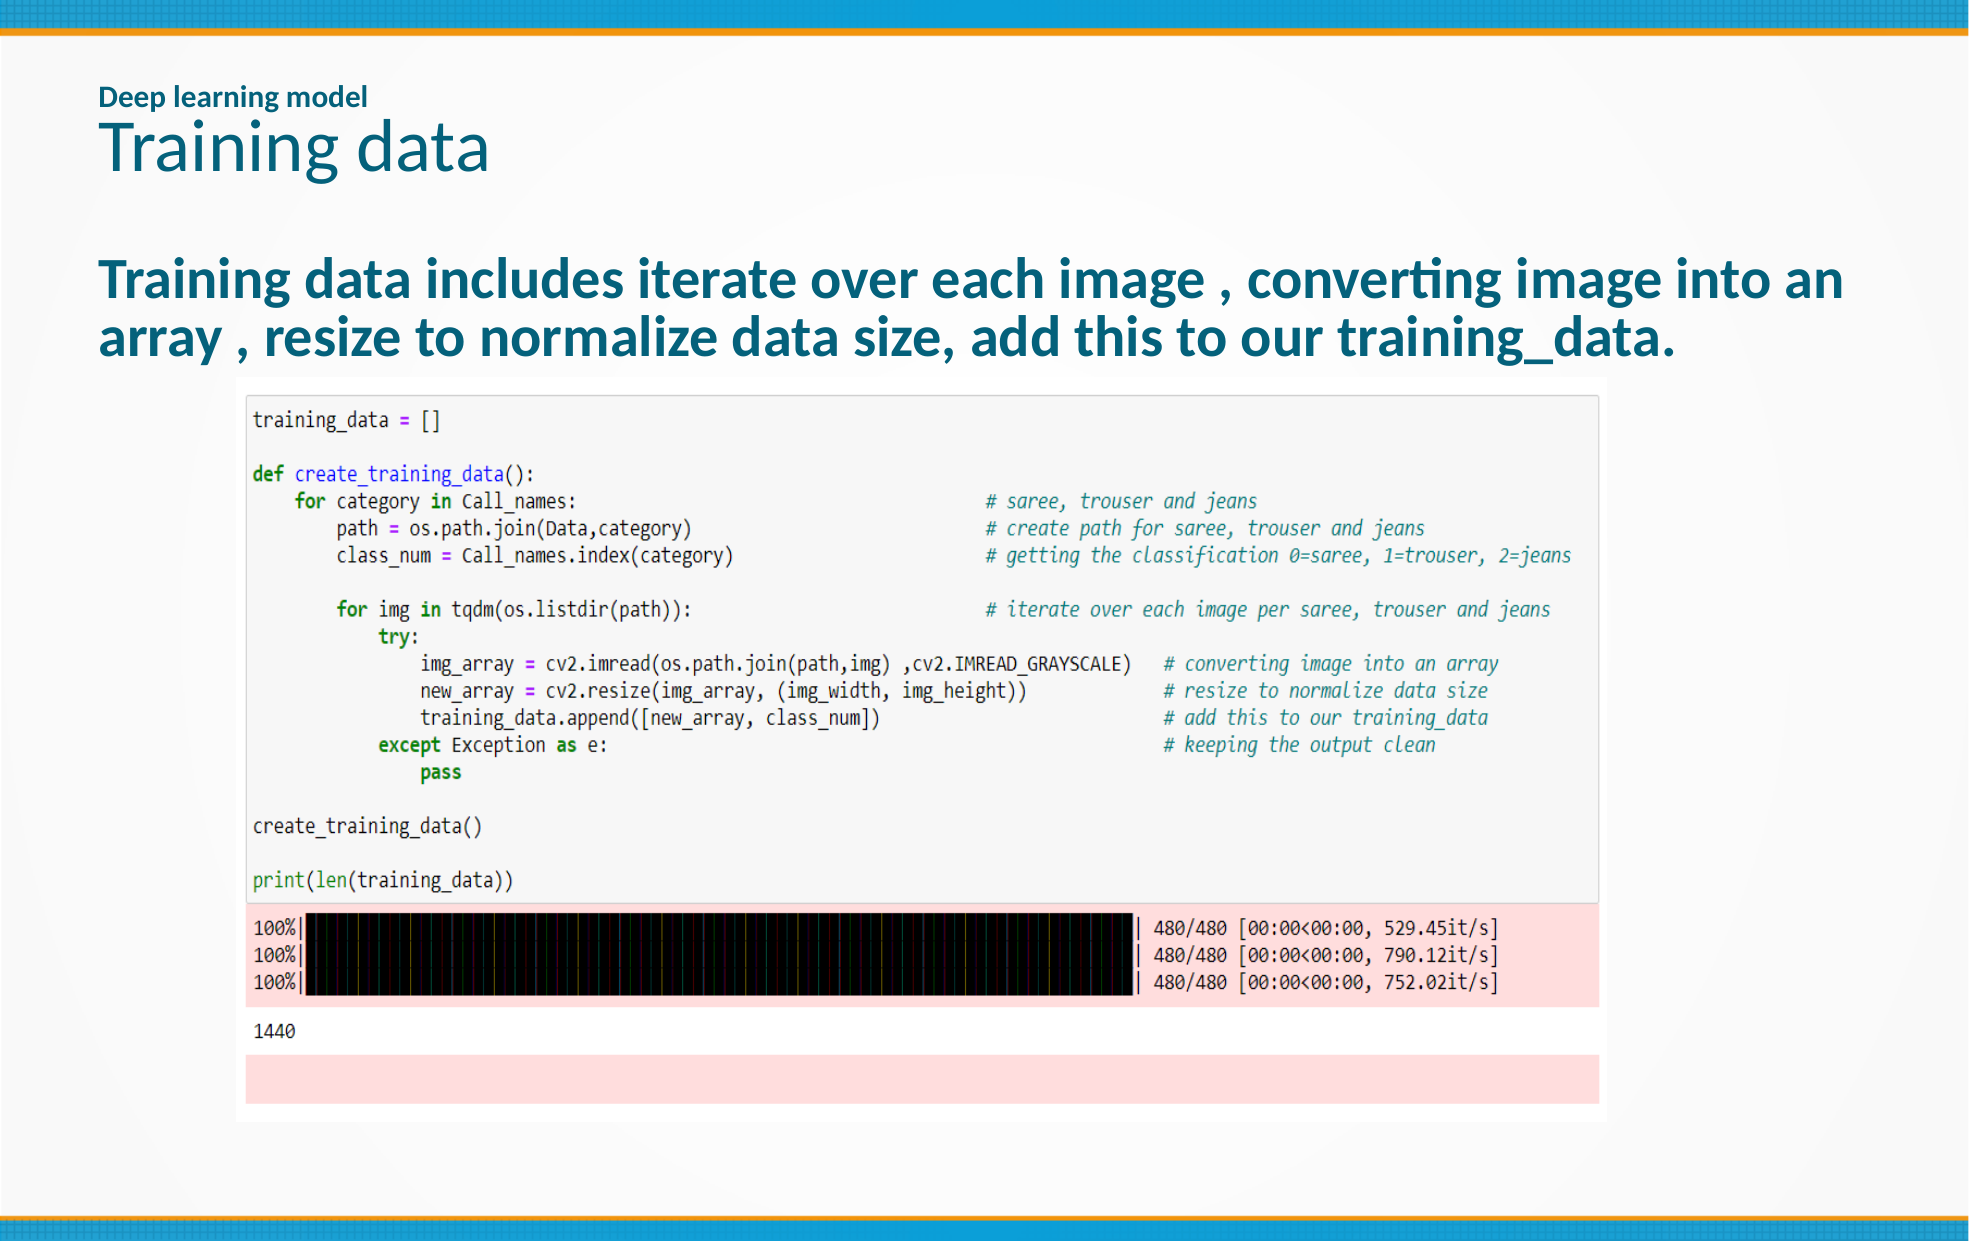

# Deep learning model Training data
Training data includes iterate over each image , converting image into an array , resize to normalize data size, add this to our training_data.